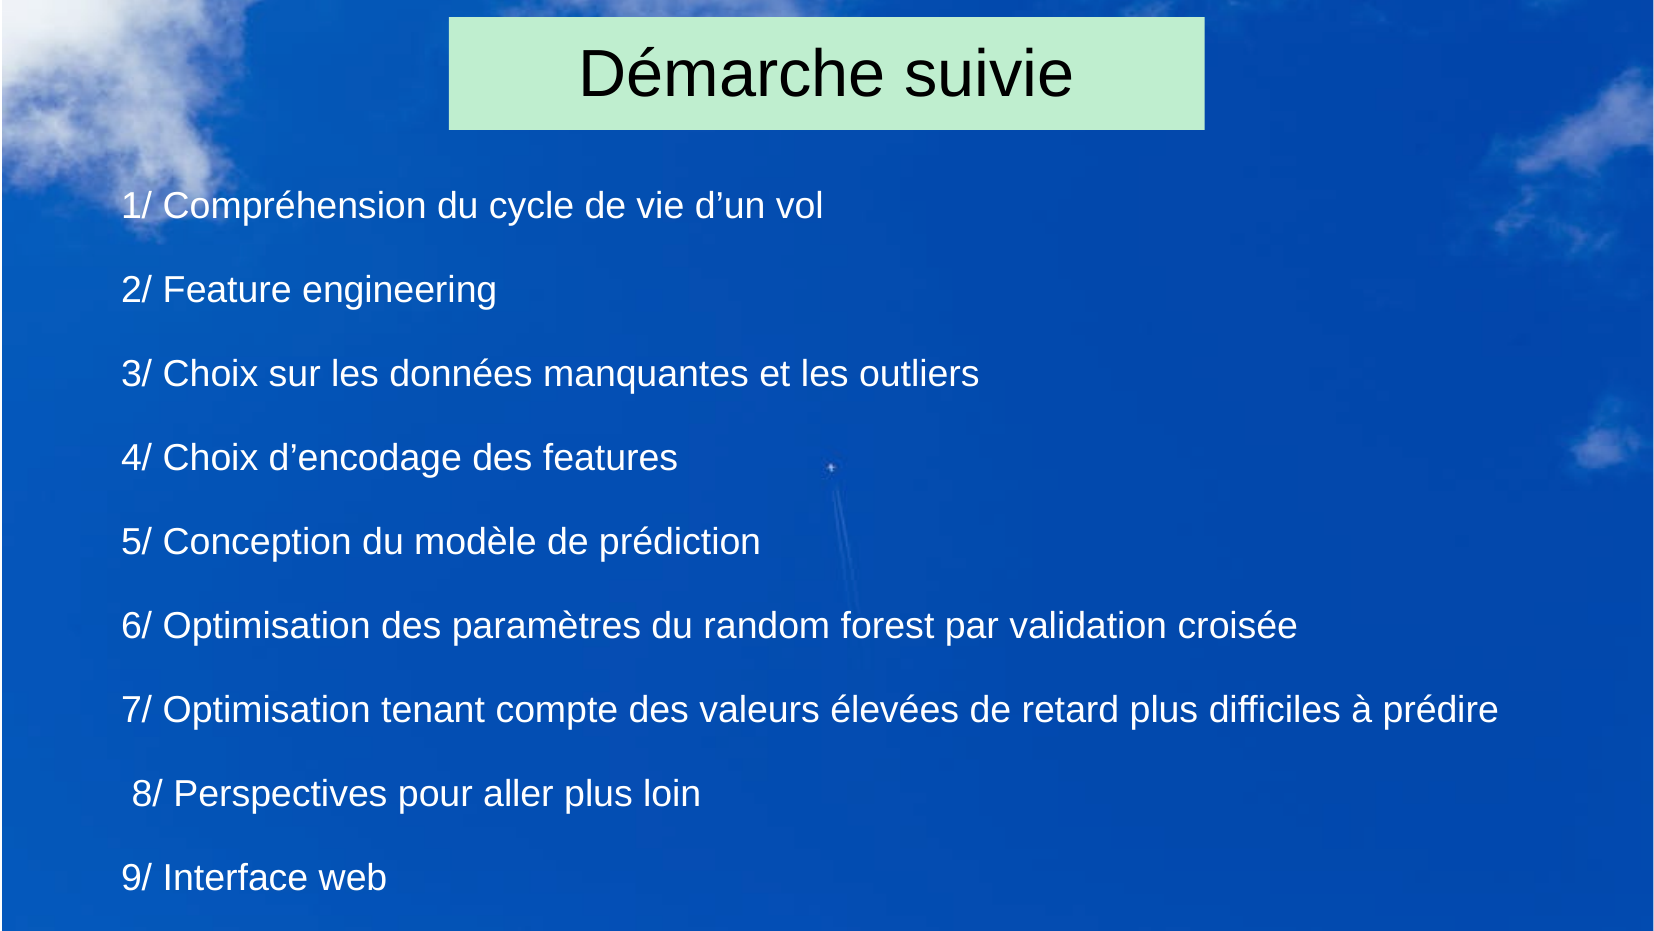

# Démarche suivie
1/ Compréhension du cycle de vie d’un vol
2/ Feature engineering
3/ Choix sur les données manquantes et les outliers
4/ Choix d’encodage des features
5/ Conception du modèle de prédiction
6/ Optimisation des paramètres du random forest par validation croisée
7/ Optimisation tenant compte des valeurs élevées de retard plus difficiles à prédire
 8/ Perspectives pour aller plus loin
9/ Interface web